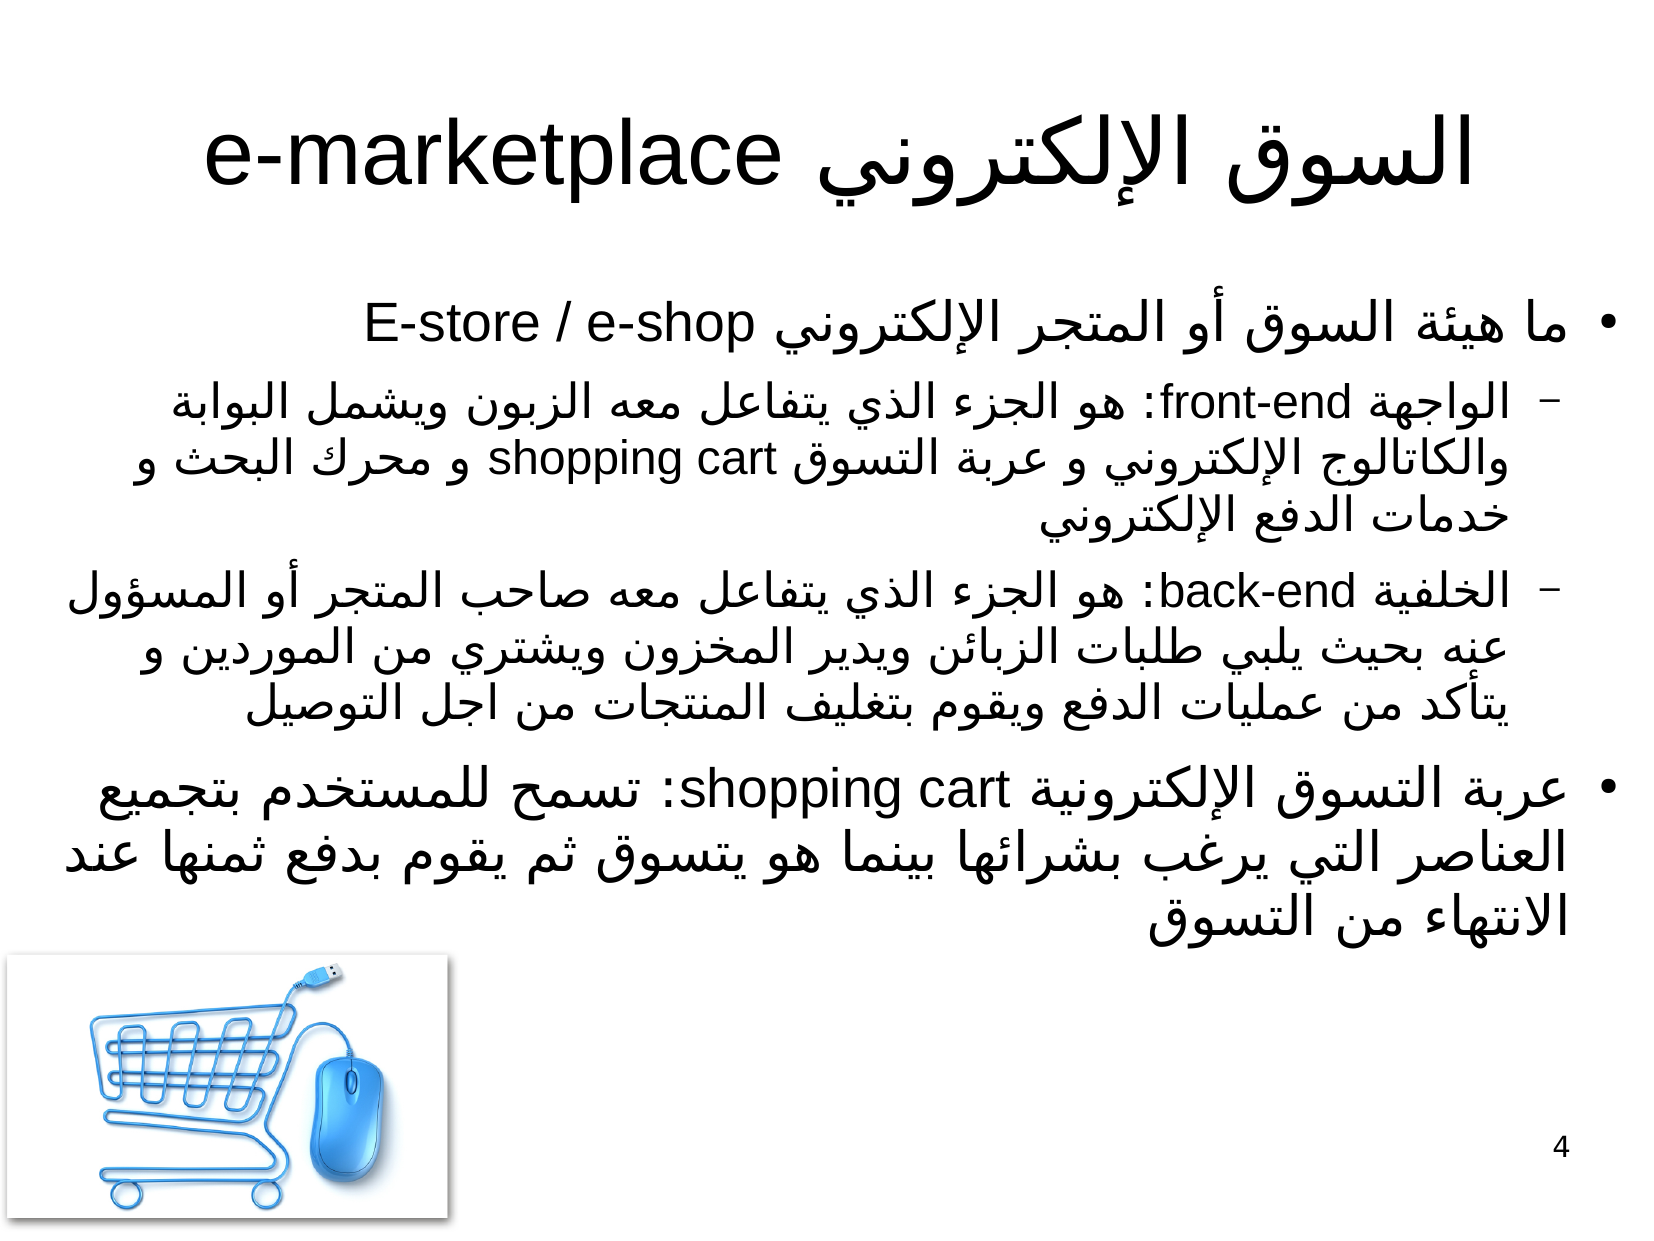

# السوق الإلكتروني e-marketplace
ما هيئة السوق أو المتجر الإلكتروني E-store / e-shop
الواجهة front-end: هو الجزء الذي يتفاعل معه الزبون ويشمل البوابة والكاتالوج الإلكتروني و عربة التسوق shopping cart و محرك البحث و خدمات الدفع الإلكتروني
الخلفية back-end: هو الجزء الذي يتفاعل معه صاحب المتجر أو المسؤول عنه بحيث يلبي طلبات الزبائن ويدير المخزون ويشتري من الموردين و يتأكد من عمليات الدفع ويقوم بتغليف المنتجات من اجل التوصيل
عربة التسوق الإلكترونية shopping cart: تسمح للمستخدم بتجميع العناصر التي يرغب بشرائها بينما هو يتسوق ثم يقوم بدفع ثمنها عند الانتهاء من التسوق
4